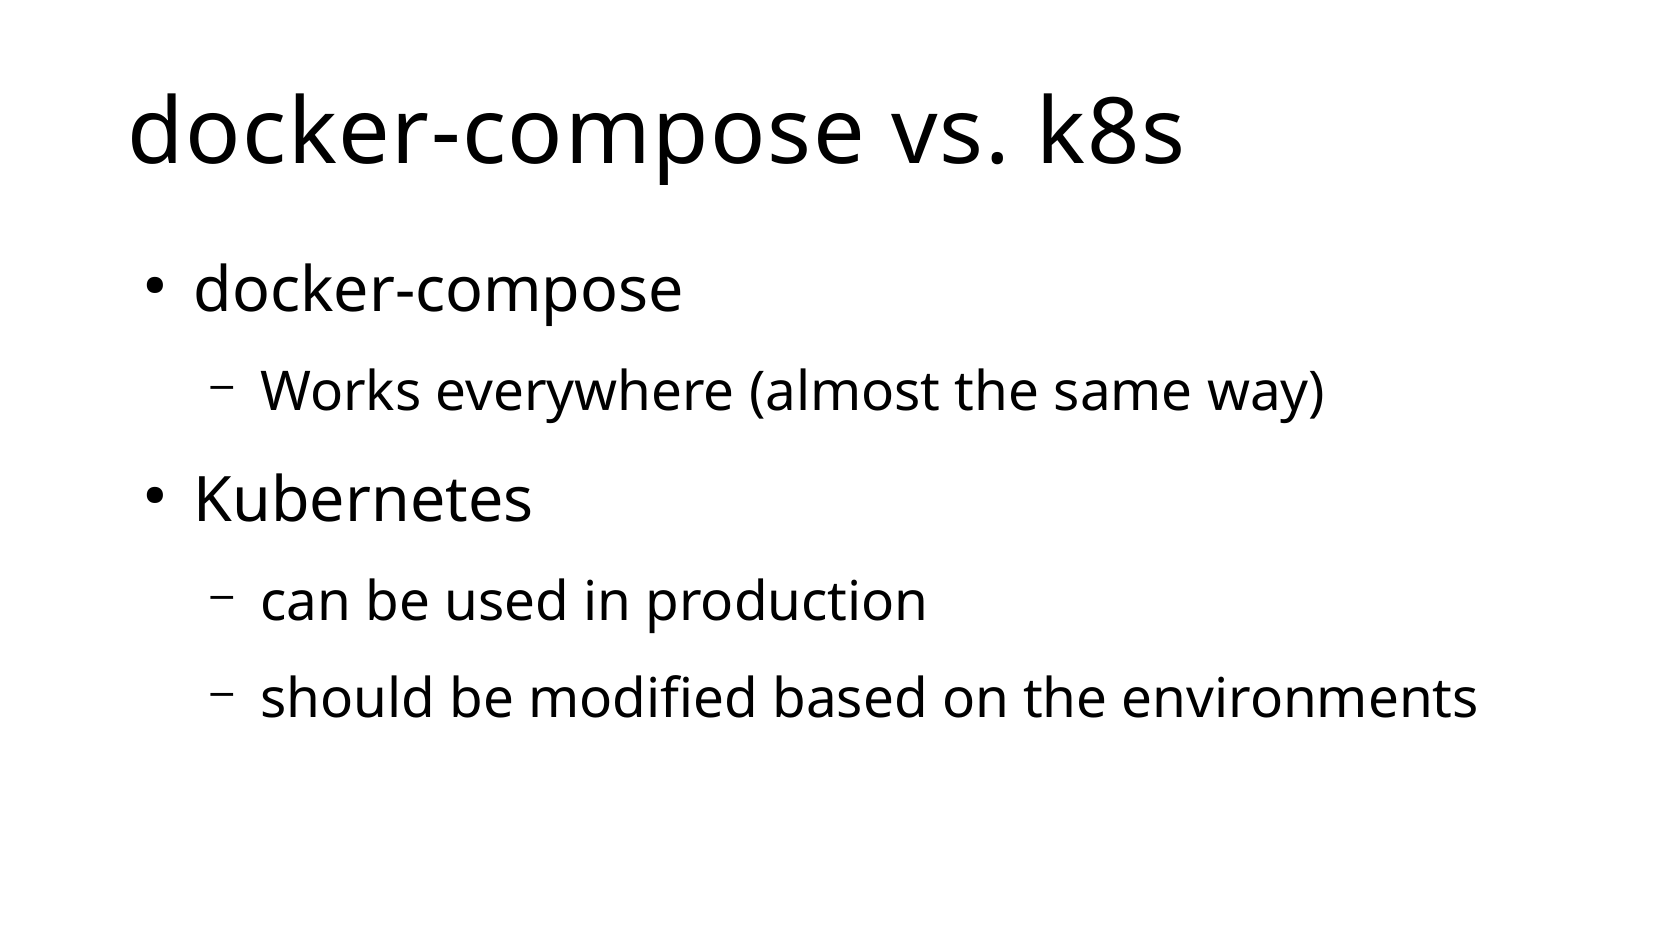

# docker-compose vs. k8s
docker-compose
Works everywhere (almost the same way)
Kubernetes
can be used in production
should be modified based on the environments